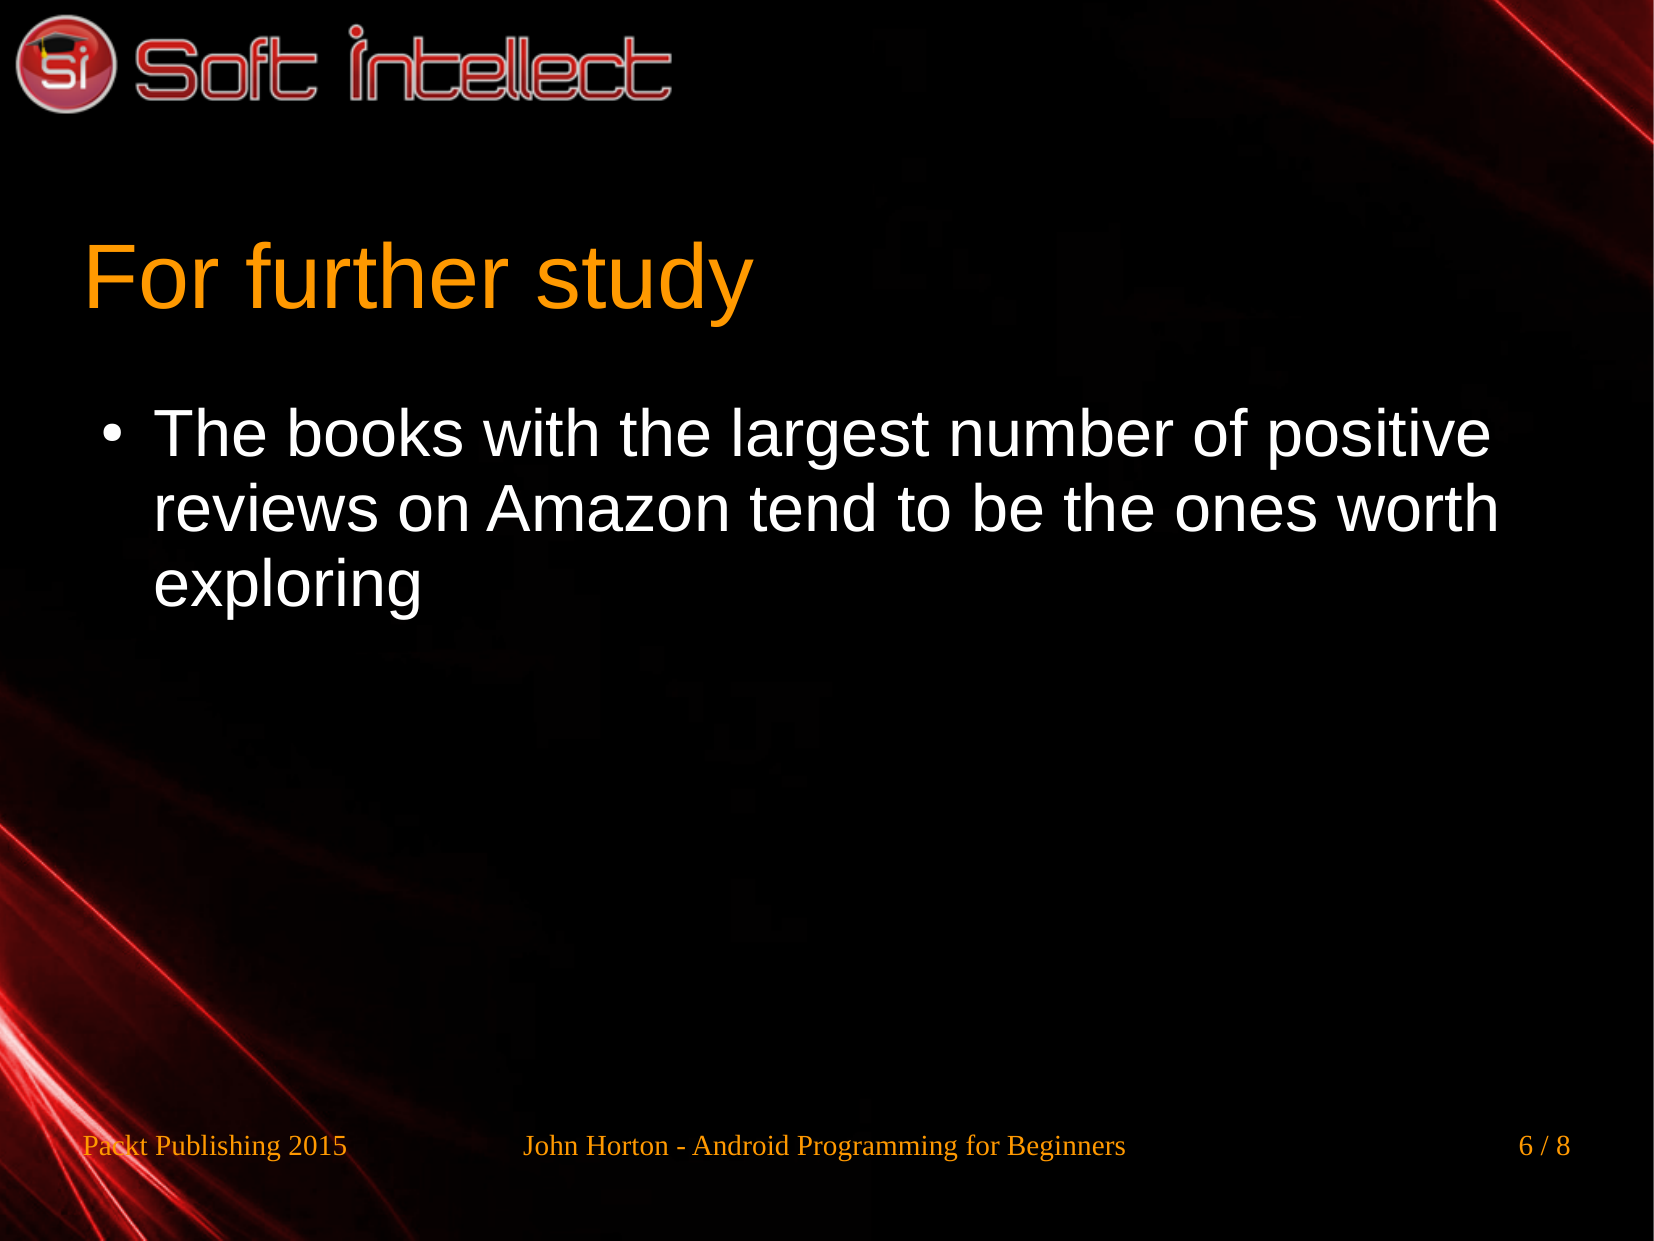

# For further study
The books with the largest number of positive reviews on Amazon tend to be the ones worth exploring
Packt Publishing 2015
John Horton - Android Programming for Beginners
6